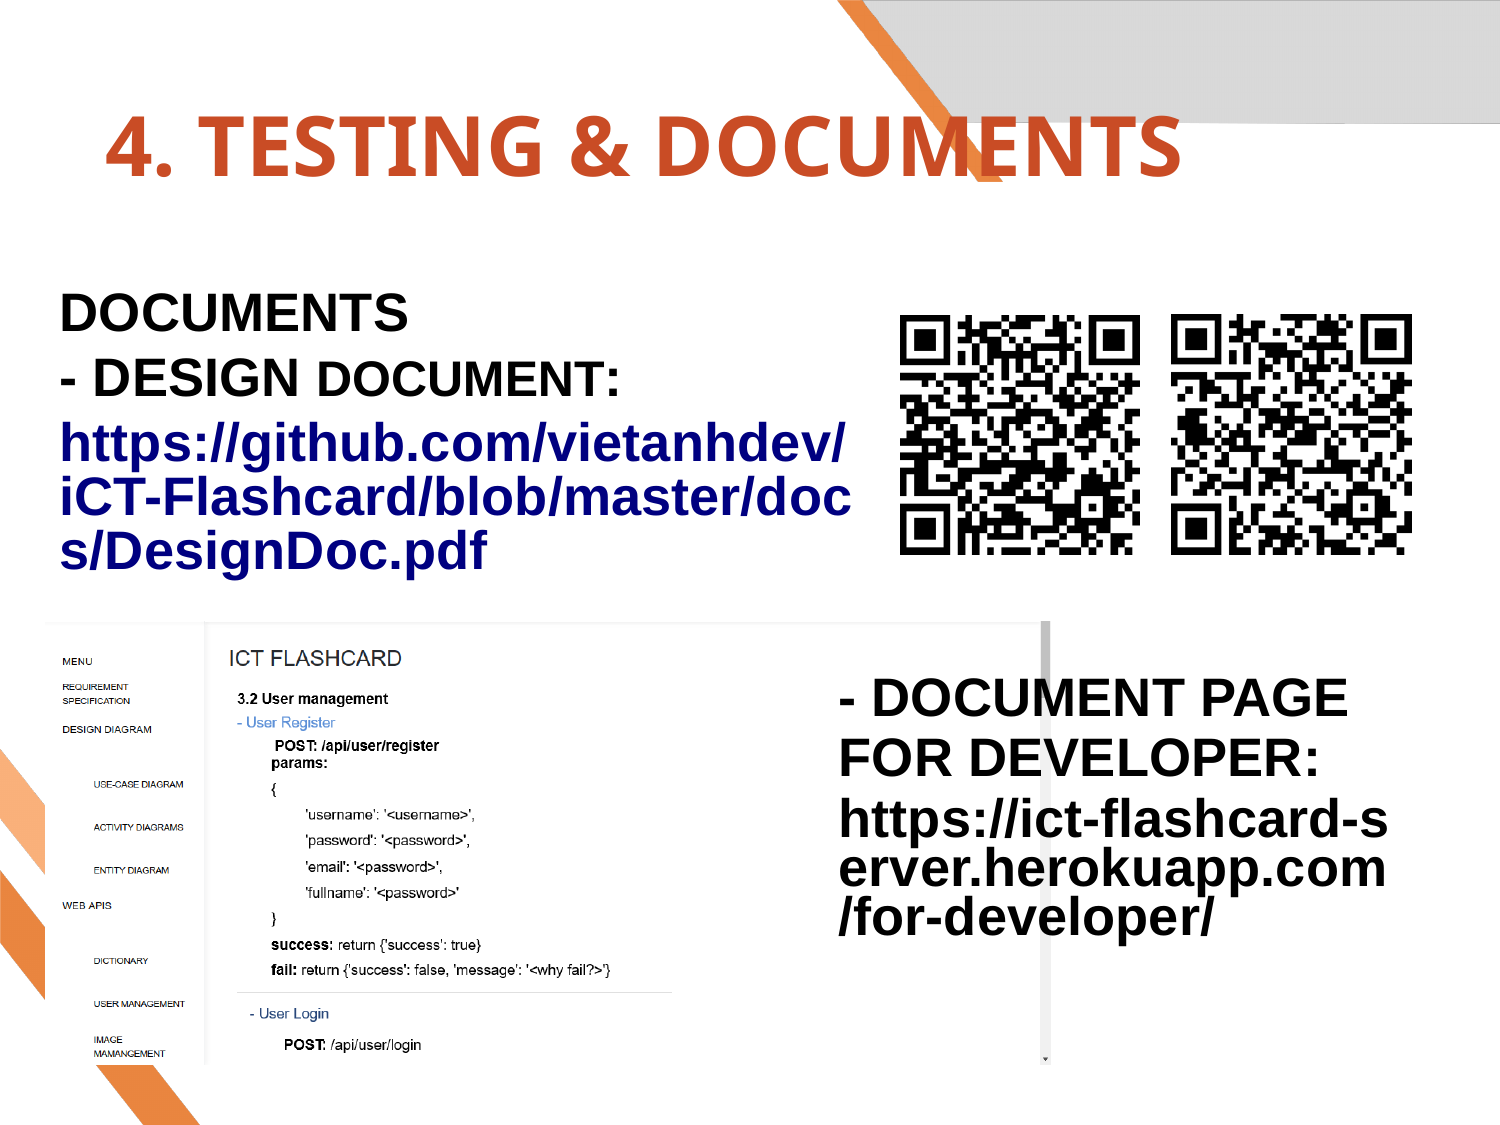

4. TESTING & DOCUMENTS
DOCUMENTS
- DESIGN DOCUMENT: https://github.com/vietanhdev/iCT-Flashcard/blob/master/docs/DesignDoc.pdf
- DOCUMENT PAGE FOR DEVELOPER:
https://ict-flashcard-server.herokuapp.com/for-developer/